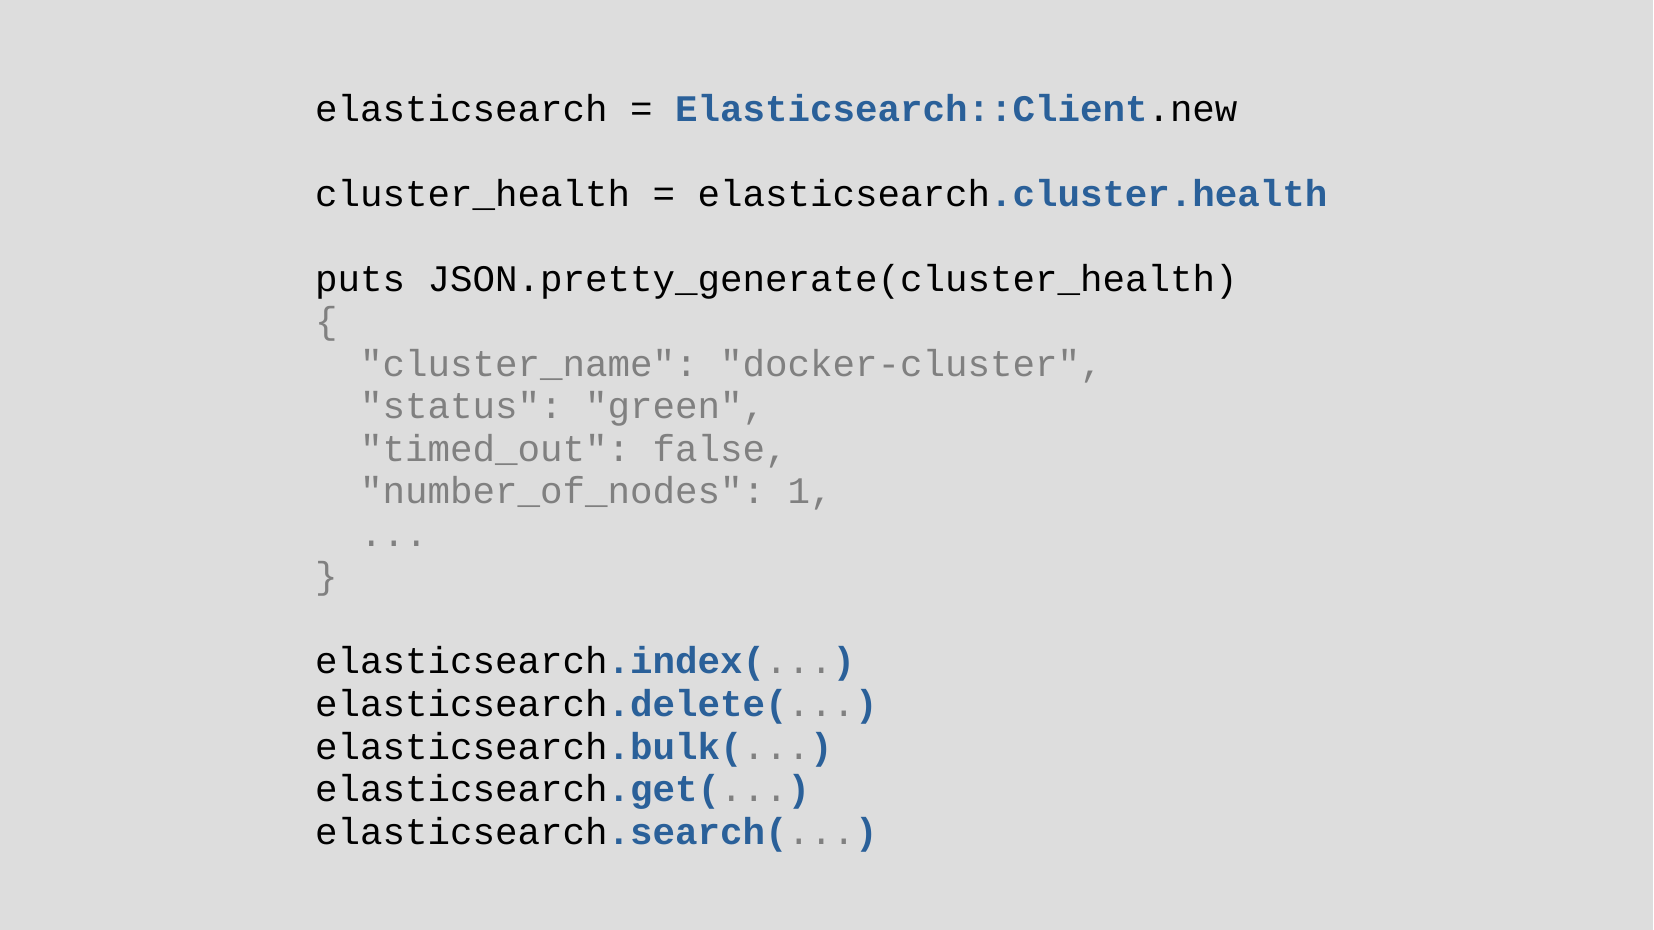

# elasticsearch = Elasticsearch::Client.new
cluster_health = elasticsearch.cluster.health
puts JSON.pretty_generate(cluster_health)
{
 "cluster_name": "docker-cluster",
 "status": "green",
 "timed_out": false,
 "number_of_nodes": 1,
 ...
}
elasticsearch.index(...)
elasticsearch.delete(...)
elasticsearch.bulk(...)
elasticsearch.get(...)
elasticsearch.search(...)